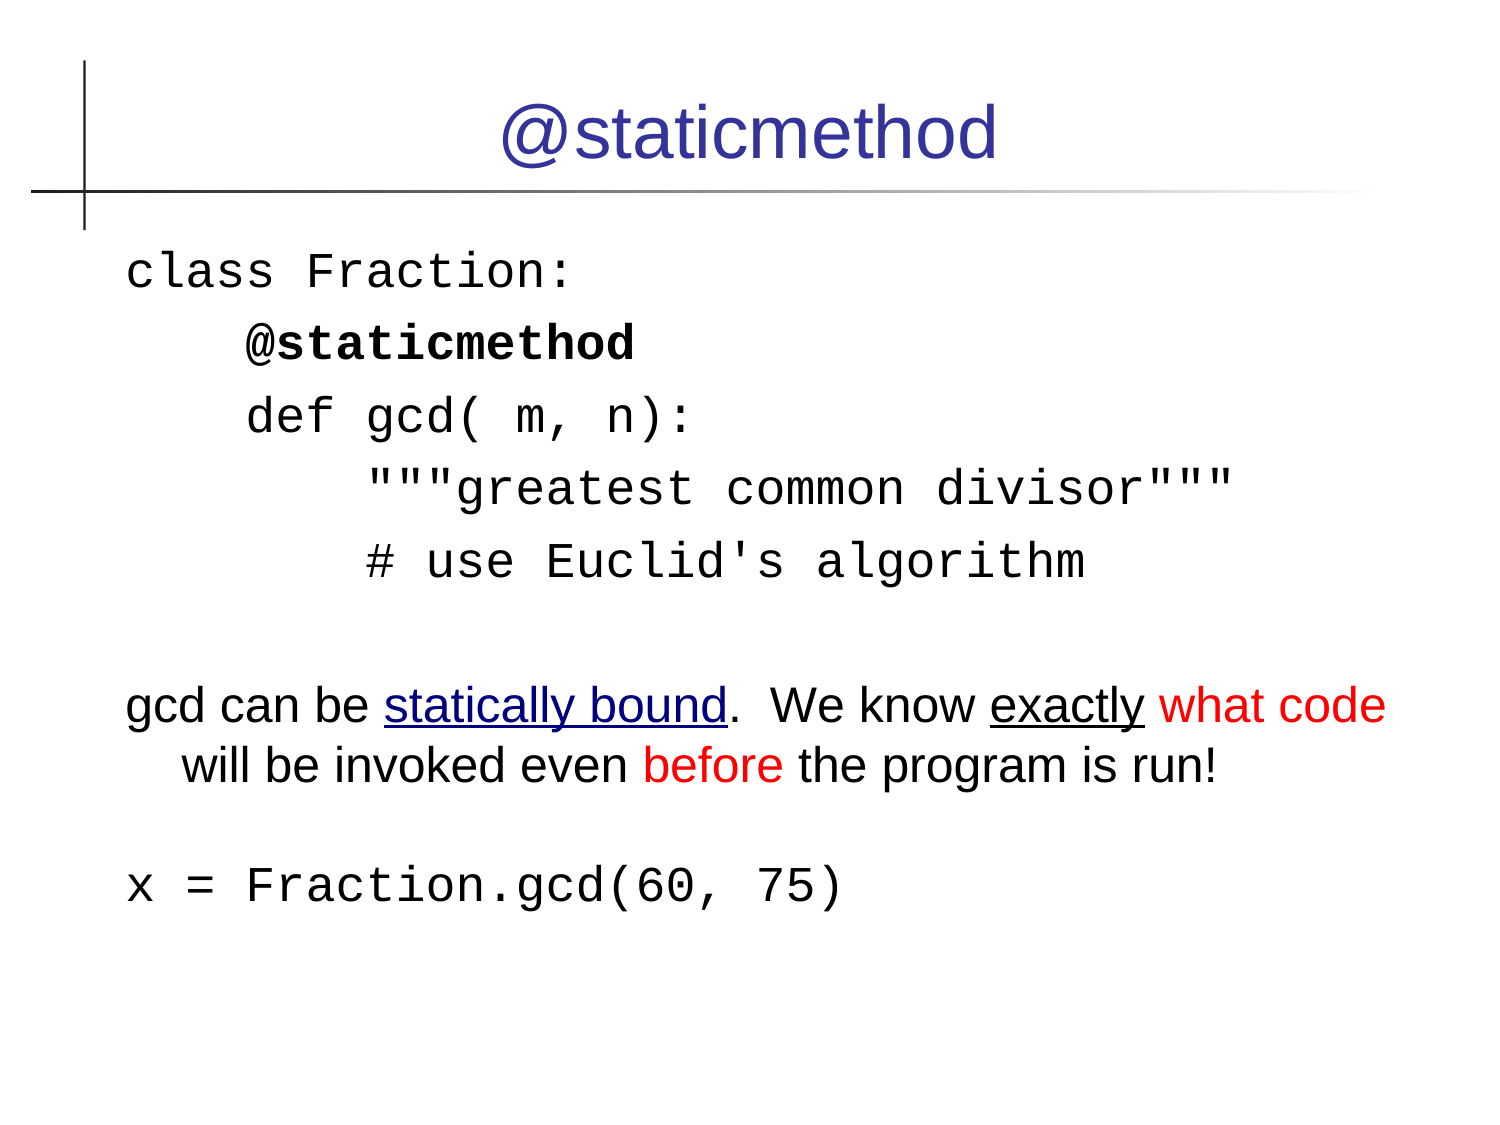

# @staticmethod
class Fraction:
 @staticmethod
 def gcd( m, n):
 """greatest common divisor"""
 # use Euclid's algorithm
gcd can be statically bound. We know exactly what code will be invoked even before the program is run!
x = Fraction.gcd(60, 75)